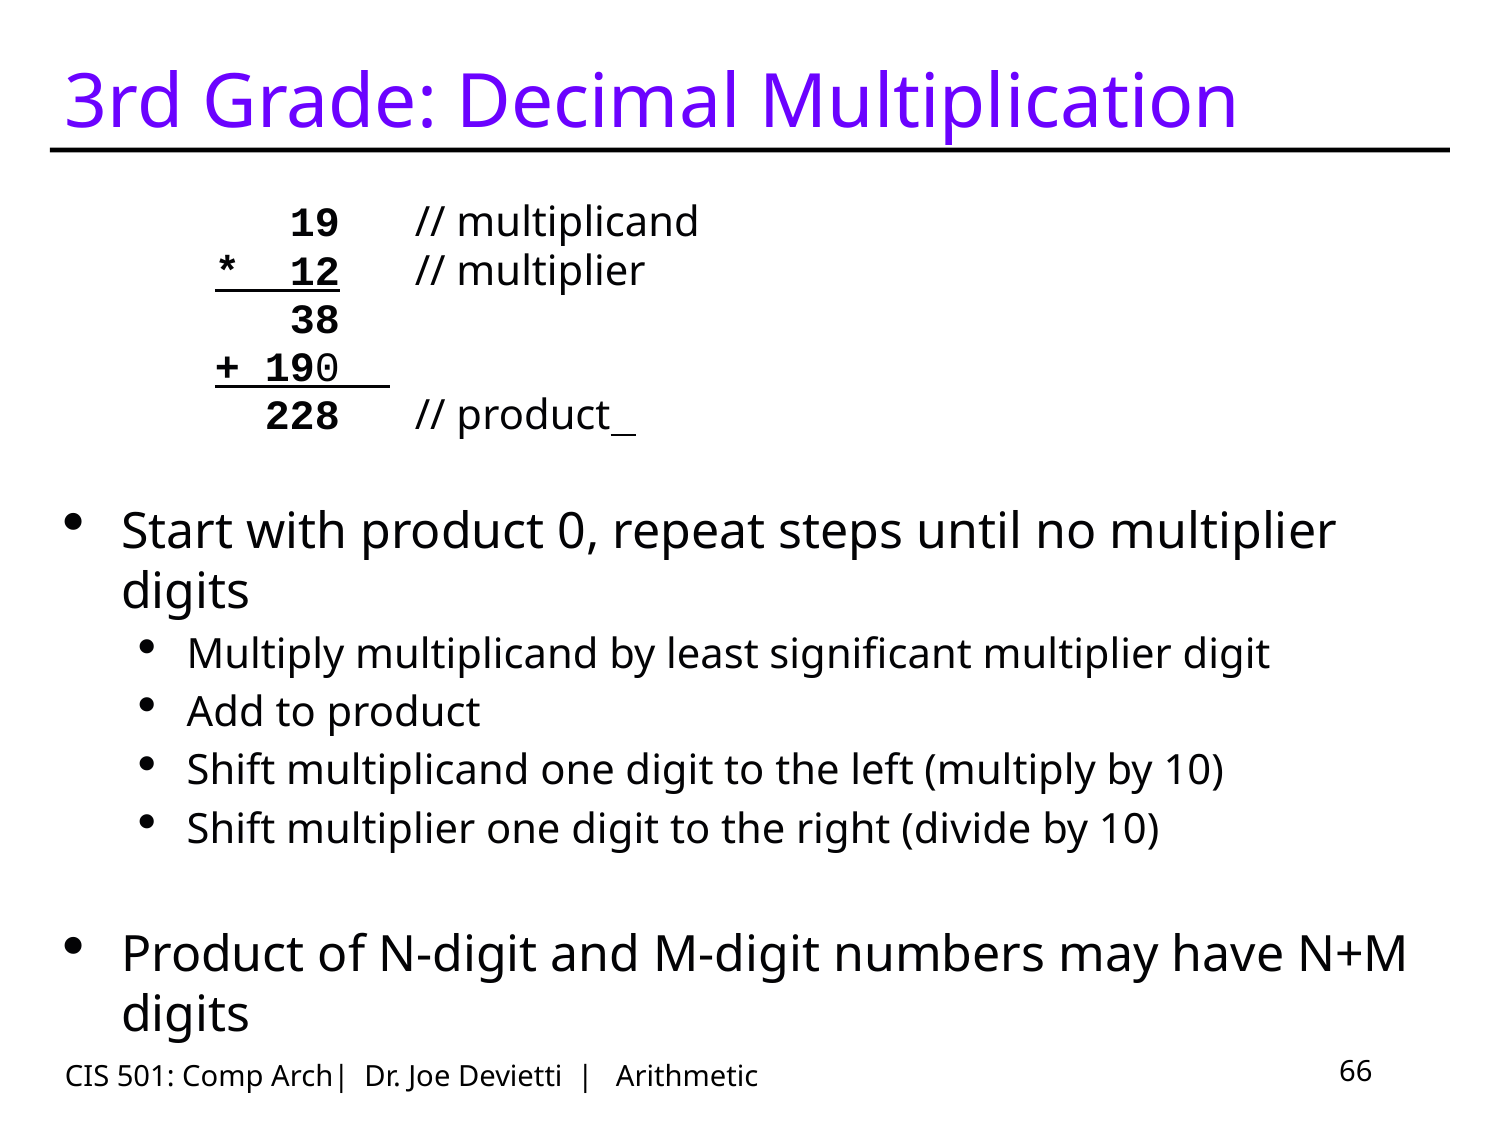

3rd Grade: Decimal Multiplication
 19 // multiplicand
* 12 // multiplier
 38
+ 190
 228 // product
Start with product 0, repeat steps until no multiplier digits
Multiply multiplicand by least significant multiplier digit
Add to product
Shift multiplicand one digit to the left (multiply by 10)
Shift multiplier one digit to the right (divide by 10)
Product of N-digit and M-digit numbers may have N+M digits
CIS 501: Comp Arch| Dr. Joe Devietti | Arithmetic